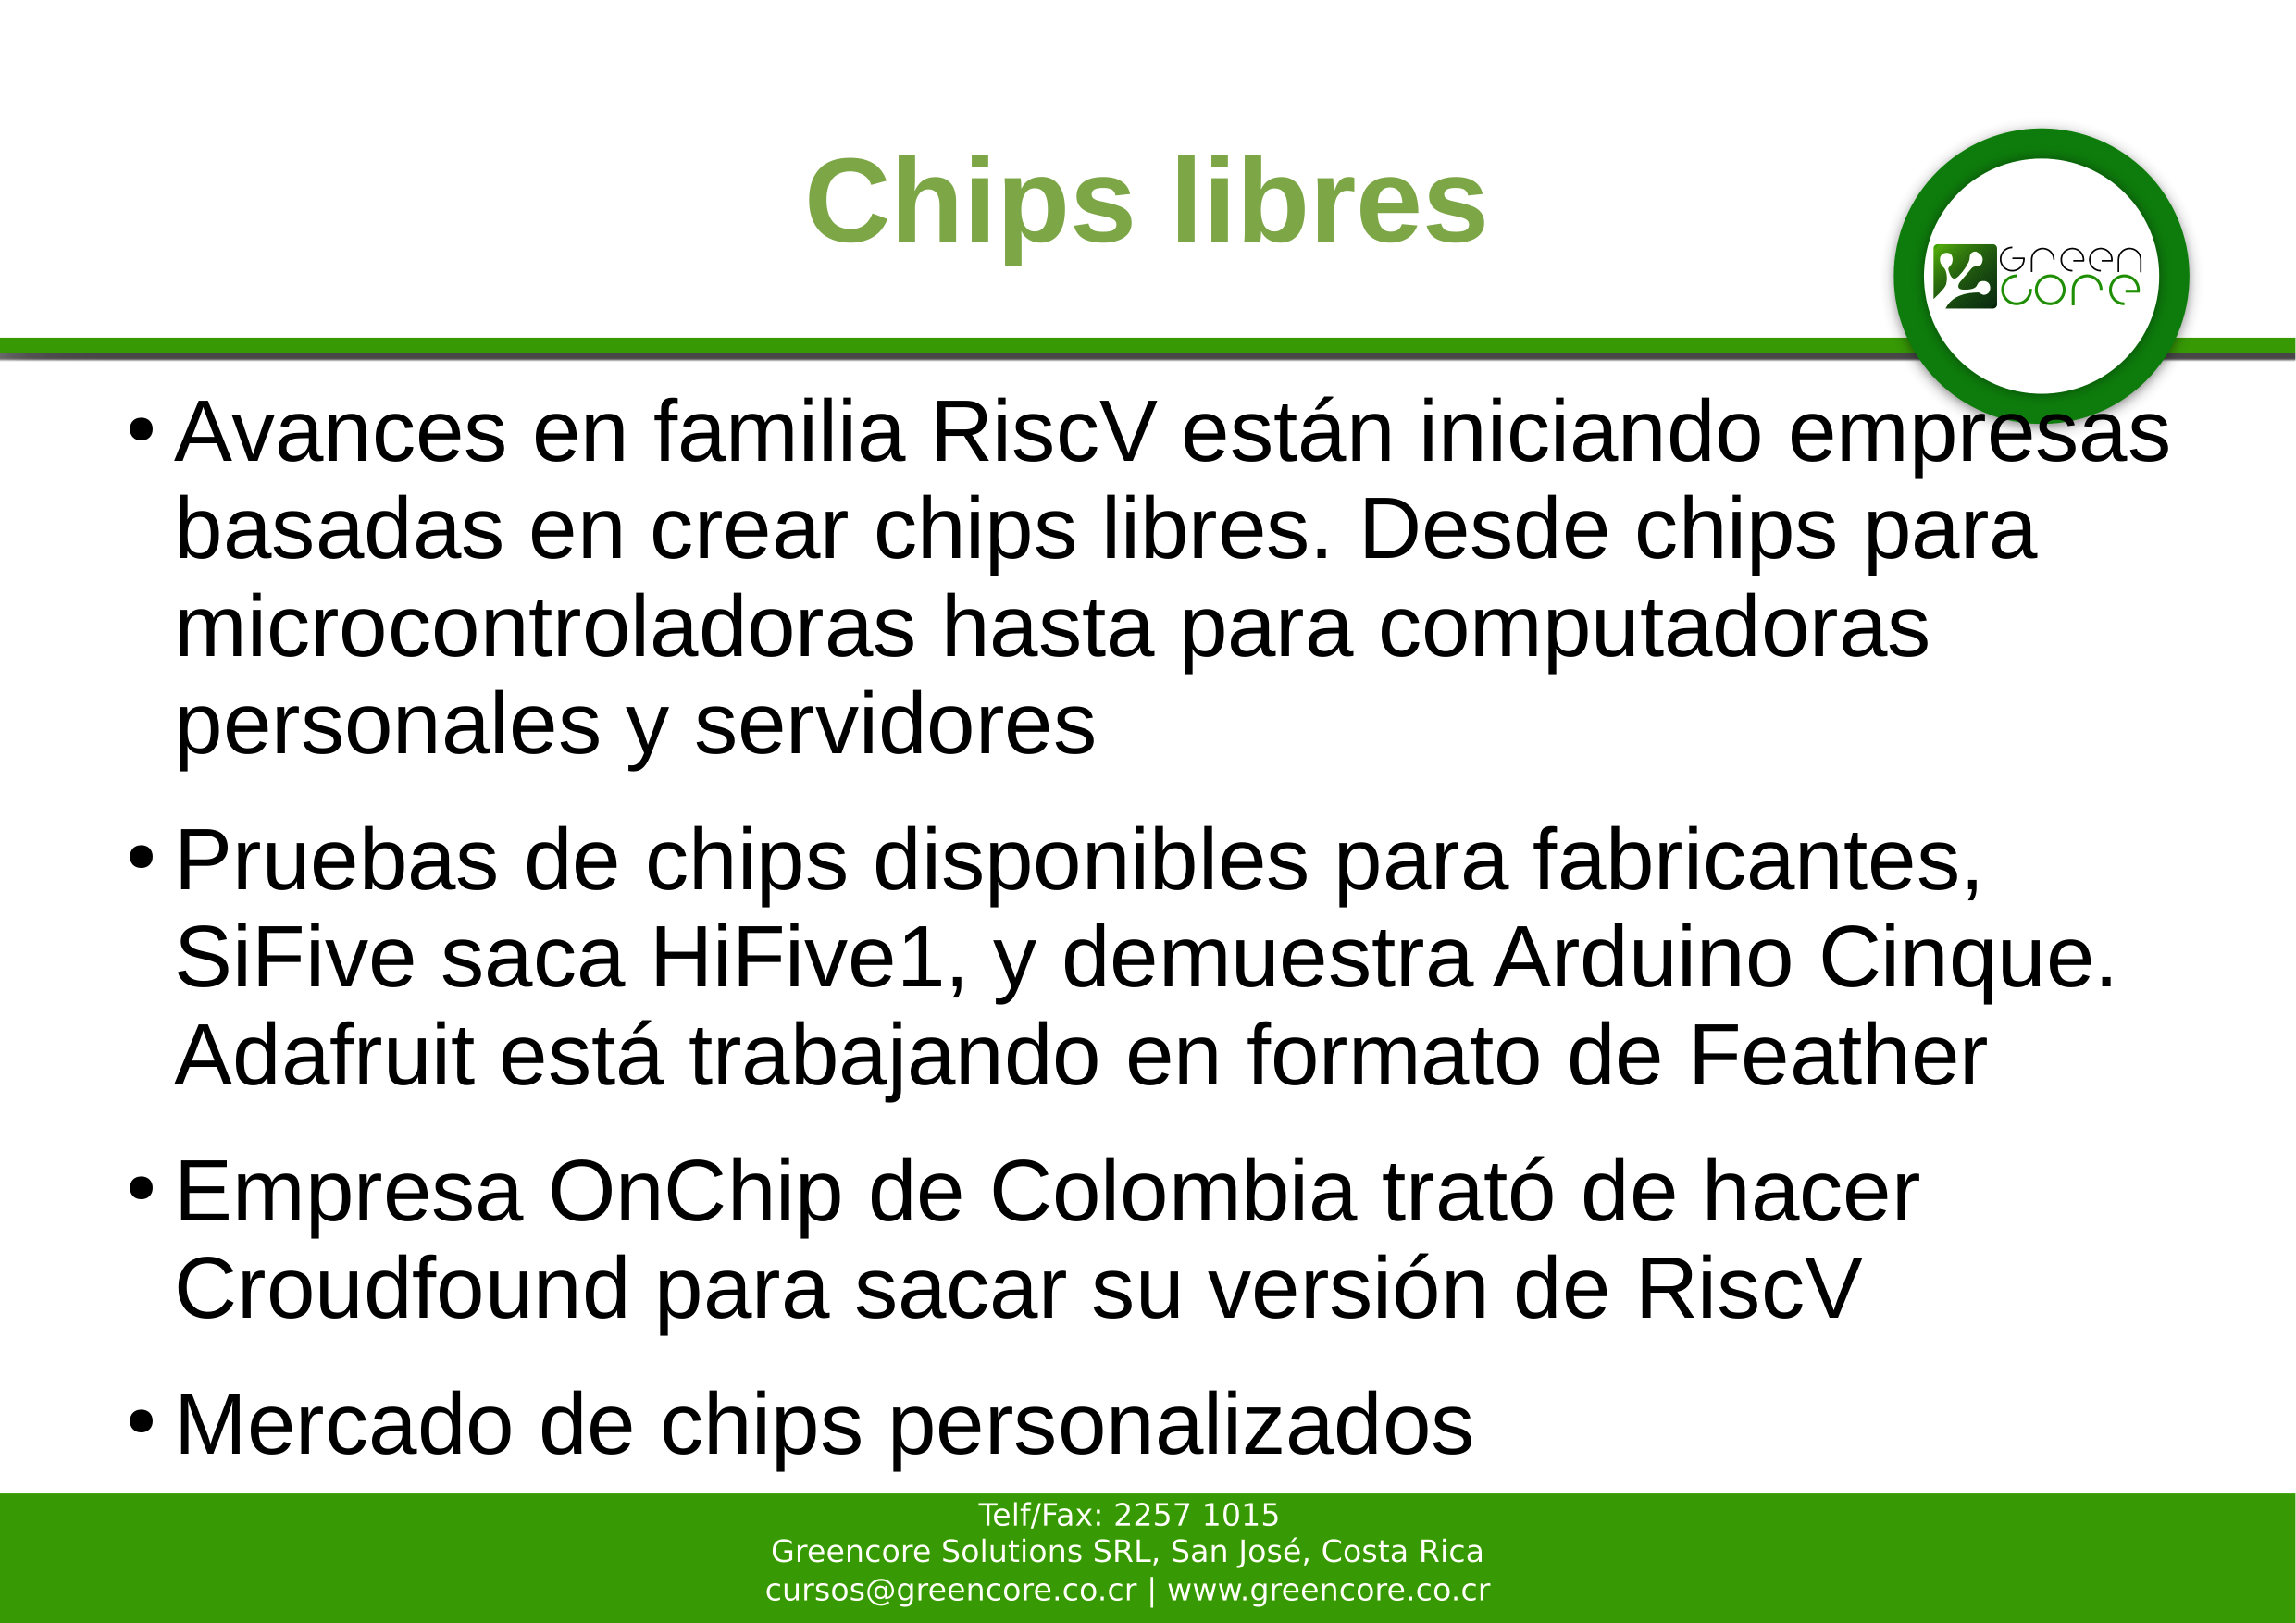

# Chips libres
Avances en familia RiscV están iniciando empresas basadas en crear chips libres. Desde chips para microcontroladoras hasta para computadoras personales y servidores
Pruebas de chips disponibles para fabricantes, SiFive saca HiFive1, y demuestra Arduino Cinque. Adafruit está trabajando en formato de Feather
Empresa OnChip de Colombia trató de hacer Croudfound para sacar su versión de RiscV
Mercado de chips personalizados